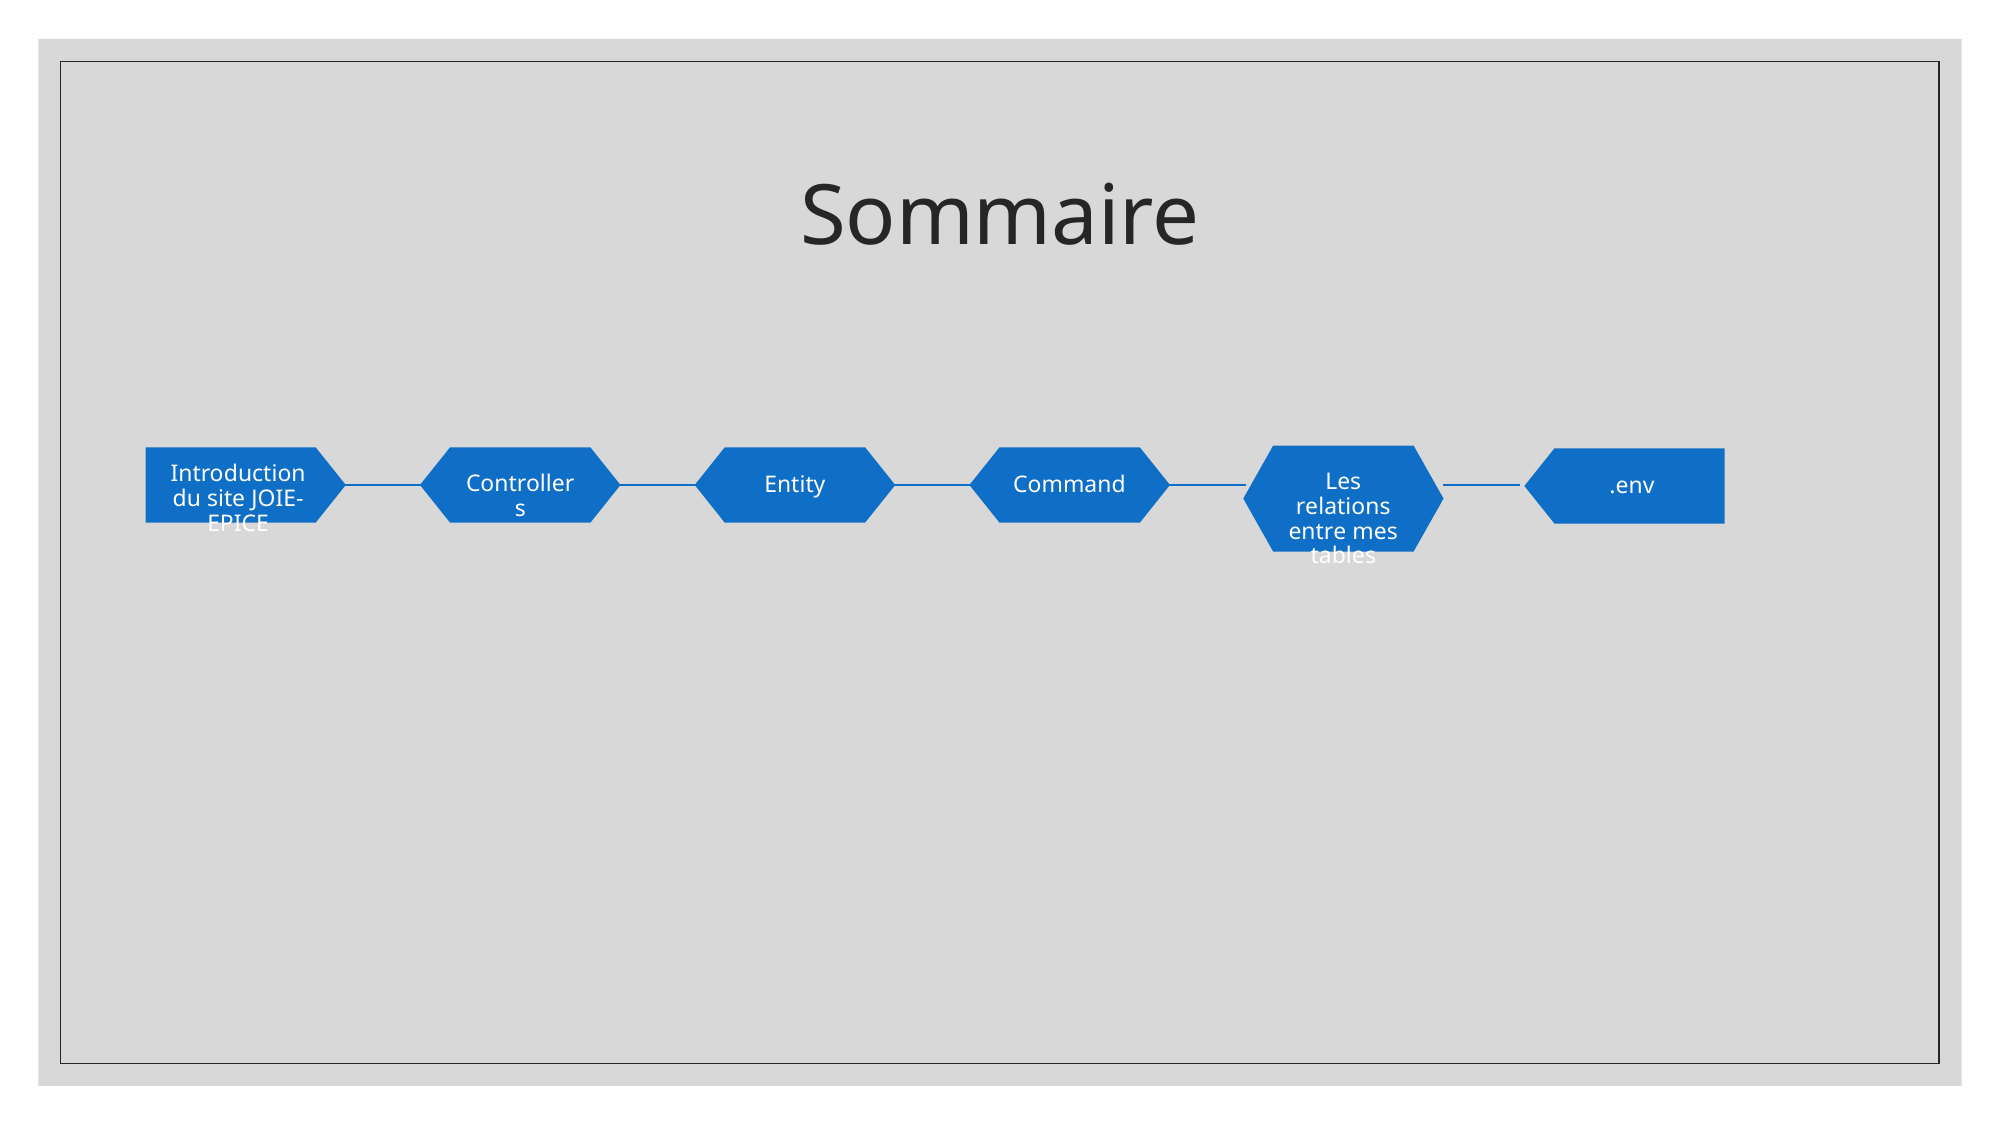

# Sommaire
Introduction du site JOIE-EPICE
Controllers
Entity
Command
.env
Les relations entre mes tables